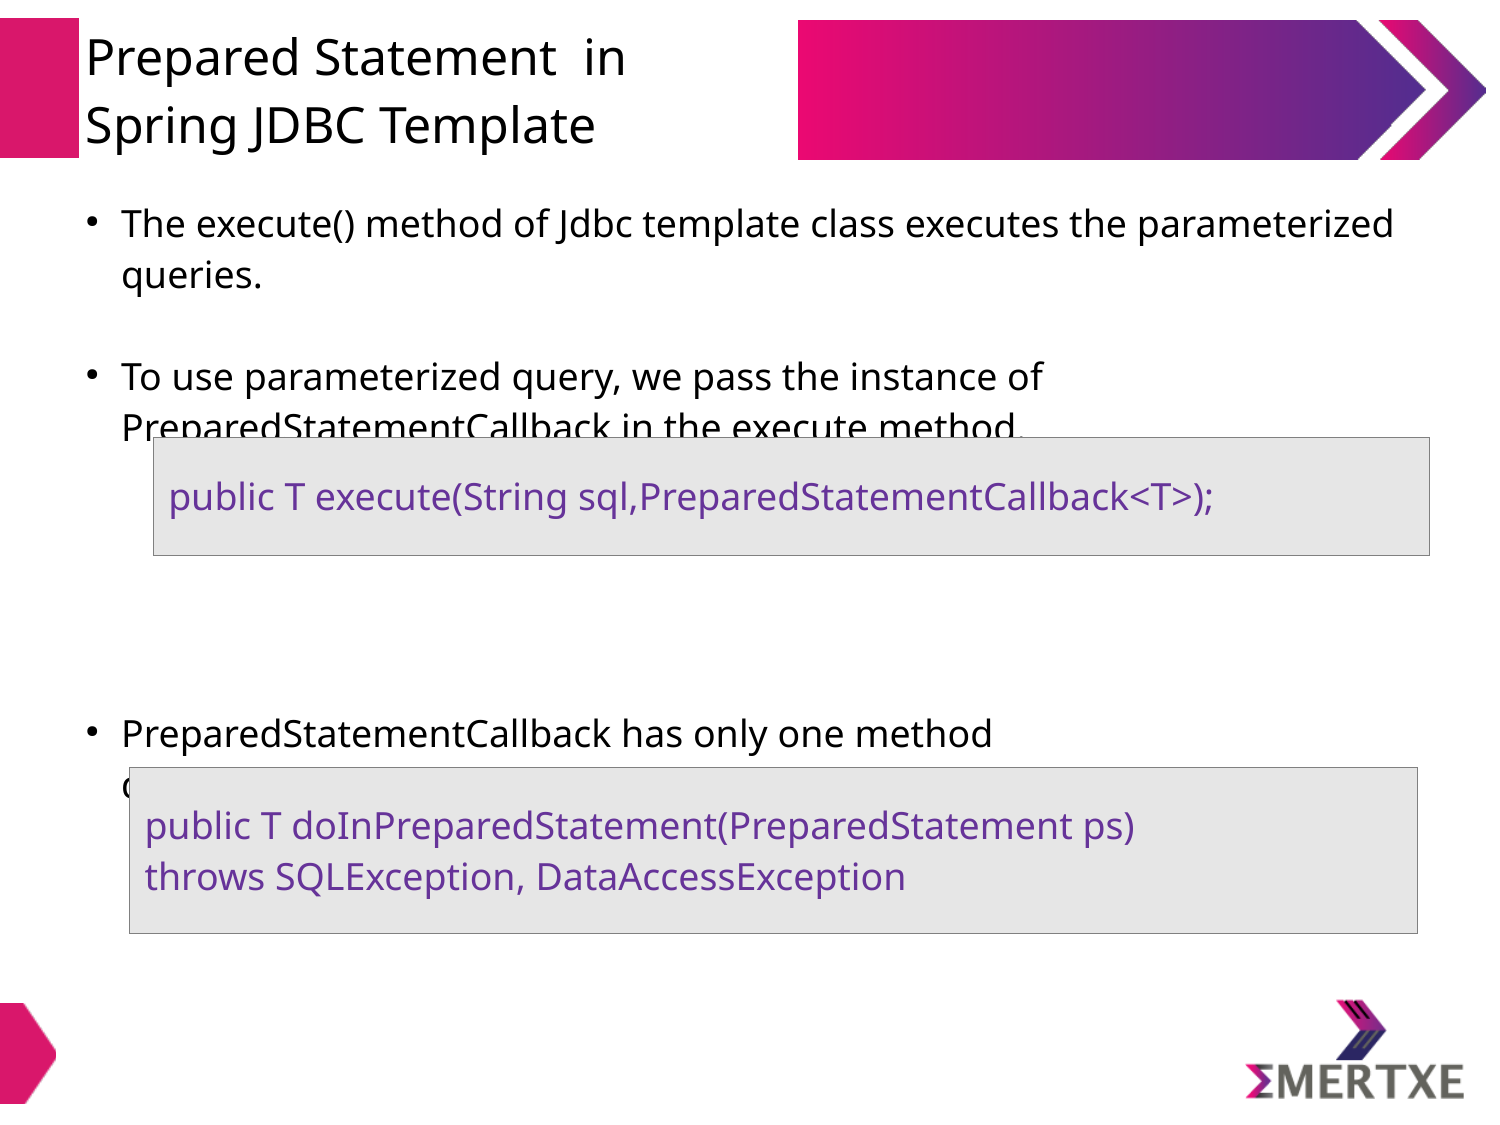

Prepared Statement in Spring JDBC Template
The execute() method of Jdbc template class executes the parameterized queries.
To use parameterized query, we pass the instance of PreparedStatementCallback in the execute method.
PreparedStatementCallback has only one method doInPreparedStatement.
public T execute(String sql,PreparedStatementCallback<T>);
public T doInPreparedStatement(PreparedStatement ps)
throws SQLException, DataAccessException